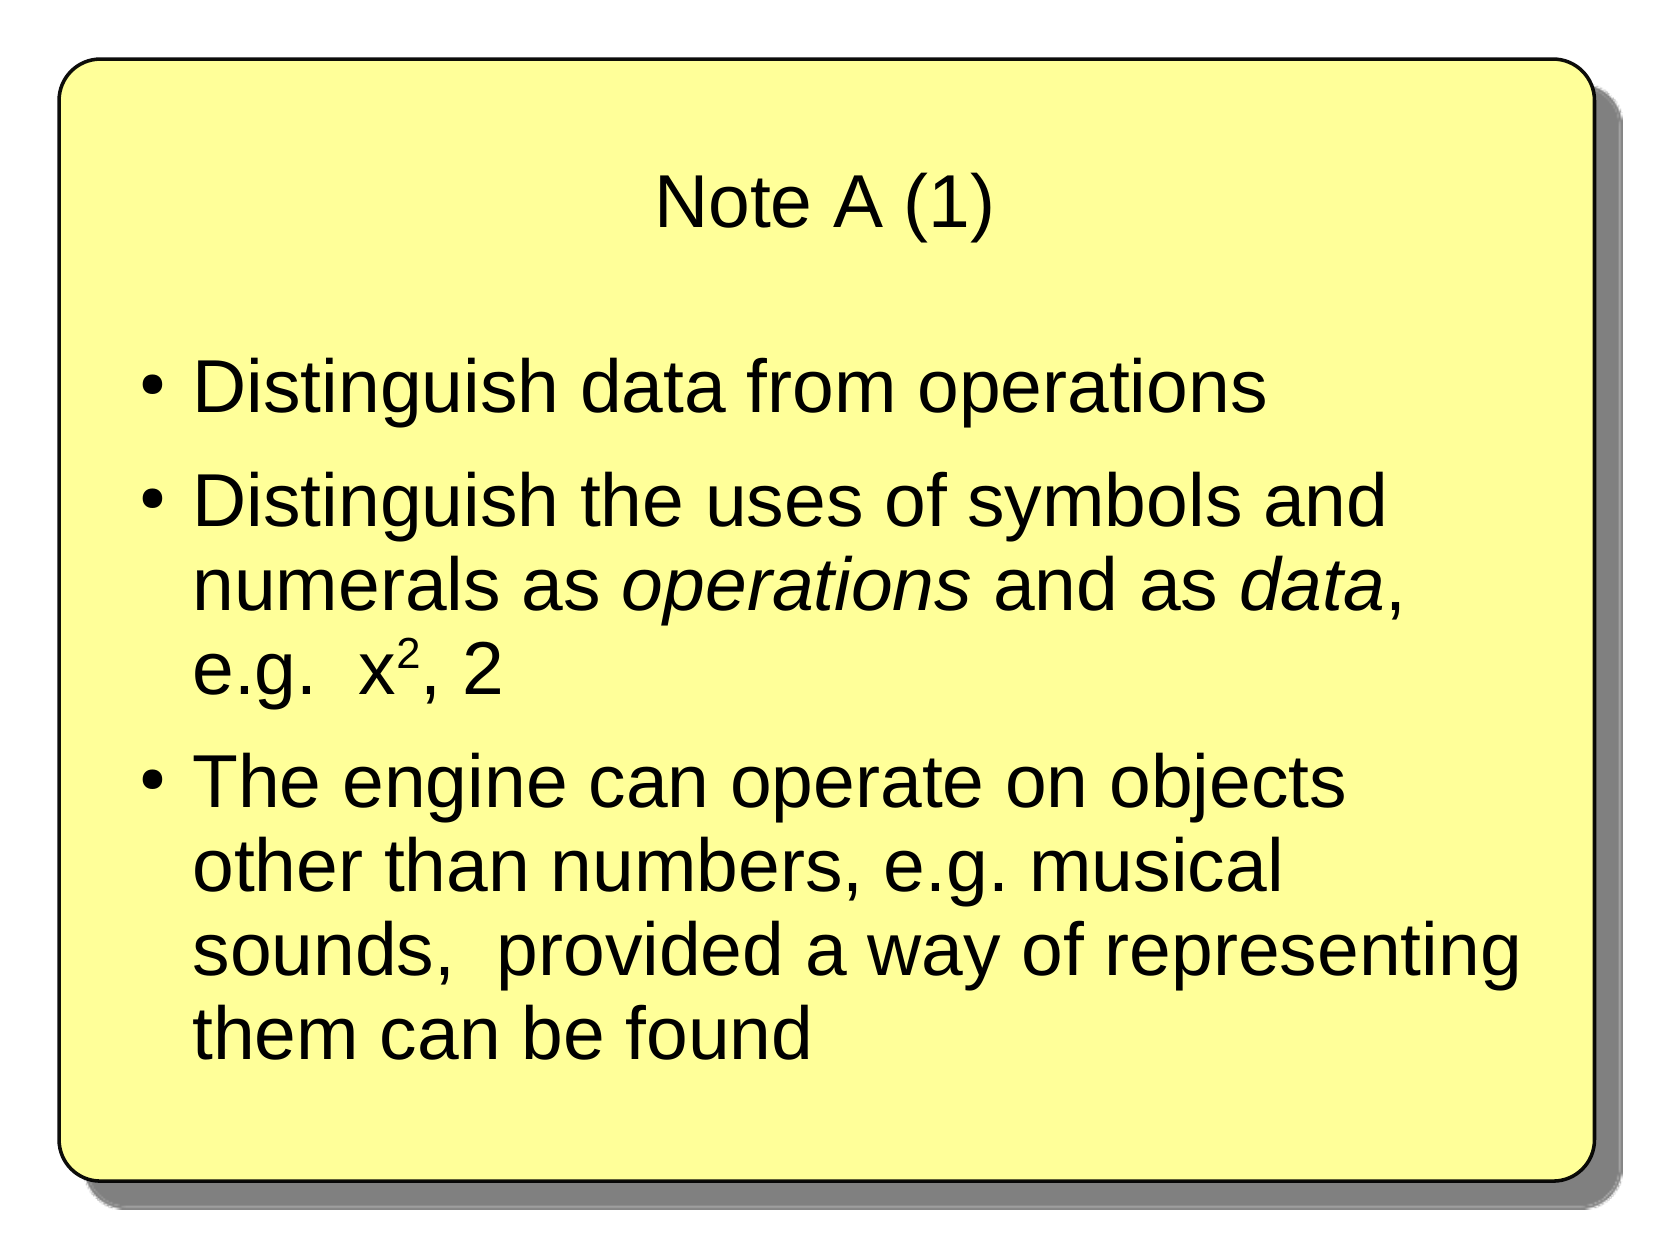

# Note A (1)
Distinguish data from operations
Distinguish the uses of symbols and numerals as operations and as data, e.g. x2, 2
The engine can operate on objects other than numbers, e.g. musical sounds, provided a way of representing them can be found